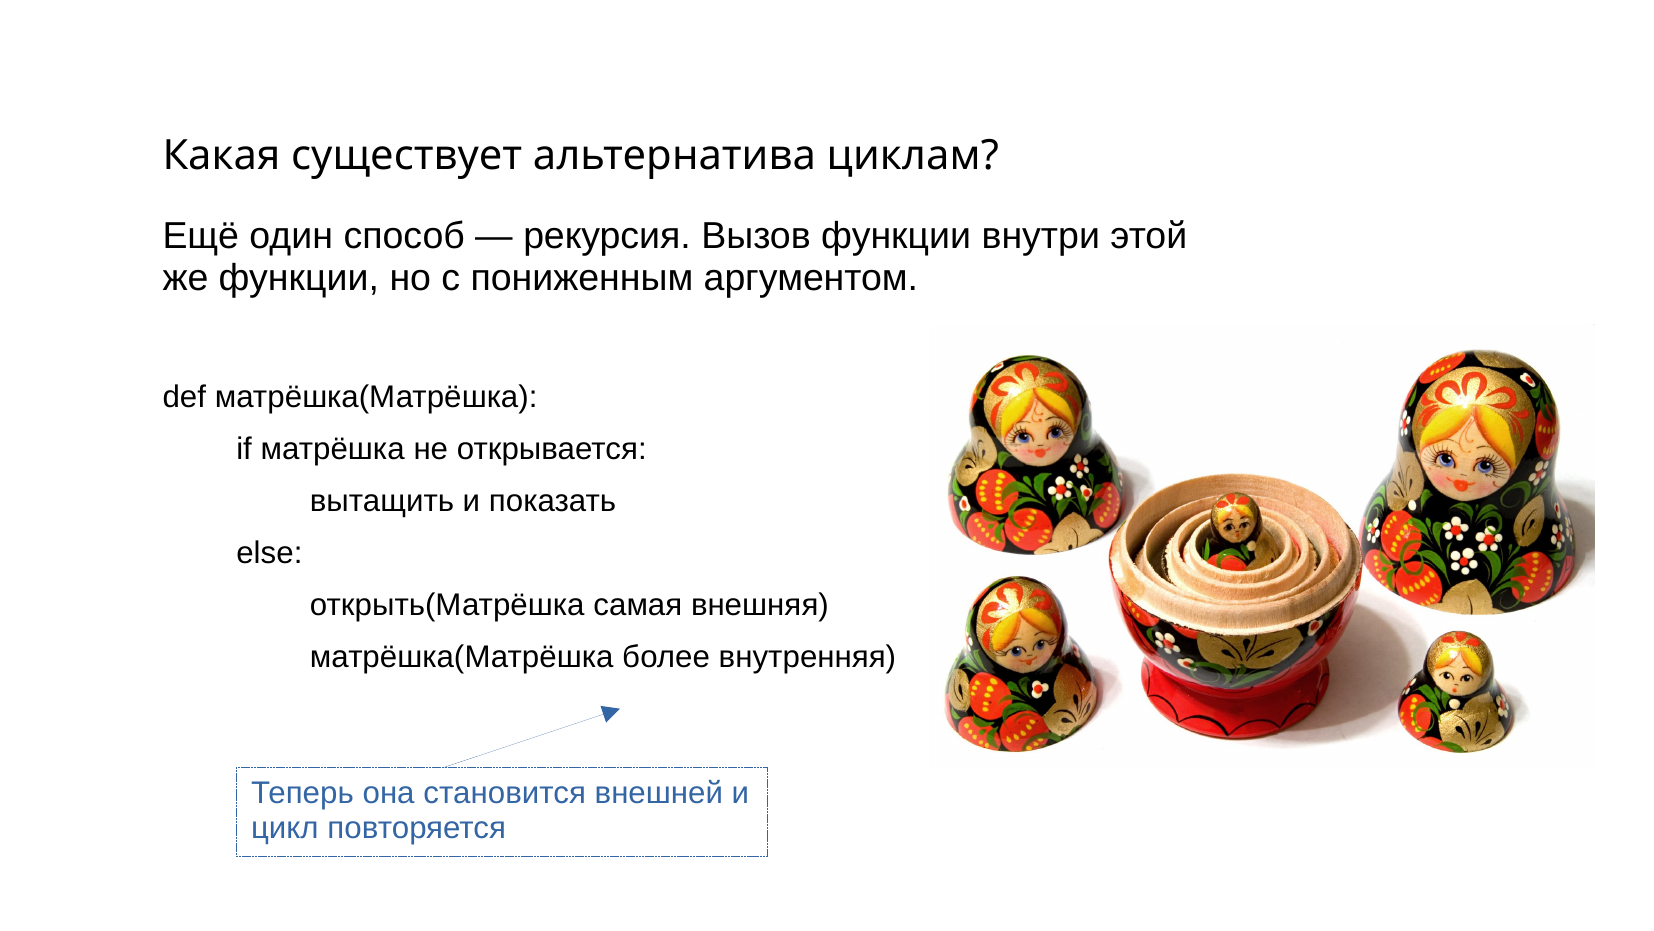

Какая существует альтернатива циклам?
Ещё один способ — рекурсия. Вызов функции внутри этой же функции, но с пониженным аргументом.
def матрёшка(Матрёшка):
	if матрёшка не открывается:
		вытащить и показать
	else:
		открыть(Матрёшка самая внешняя)
		матрёшка(Матрёшка более внутренняя)
Теперь она становится внешней и цикл повторяется